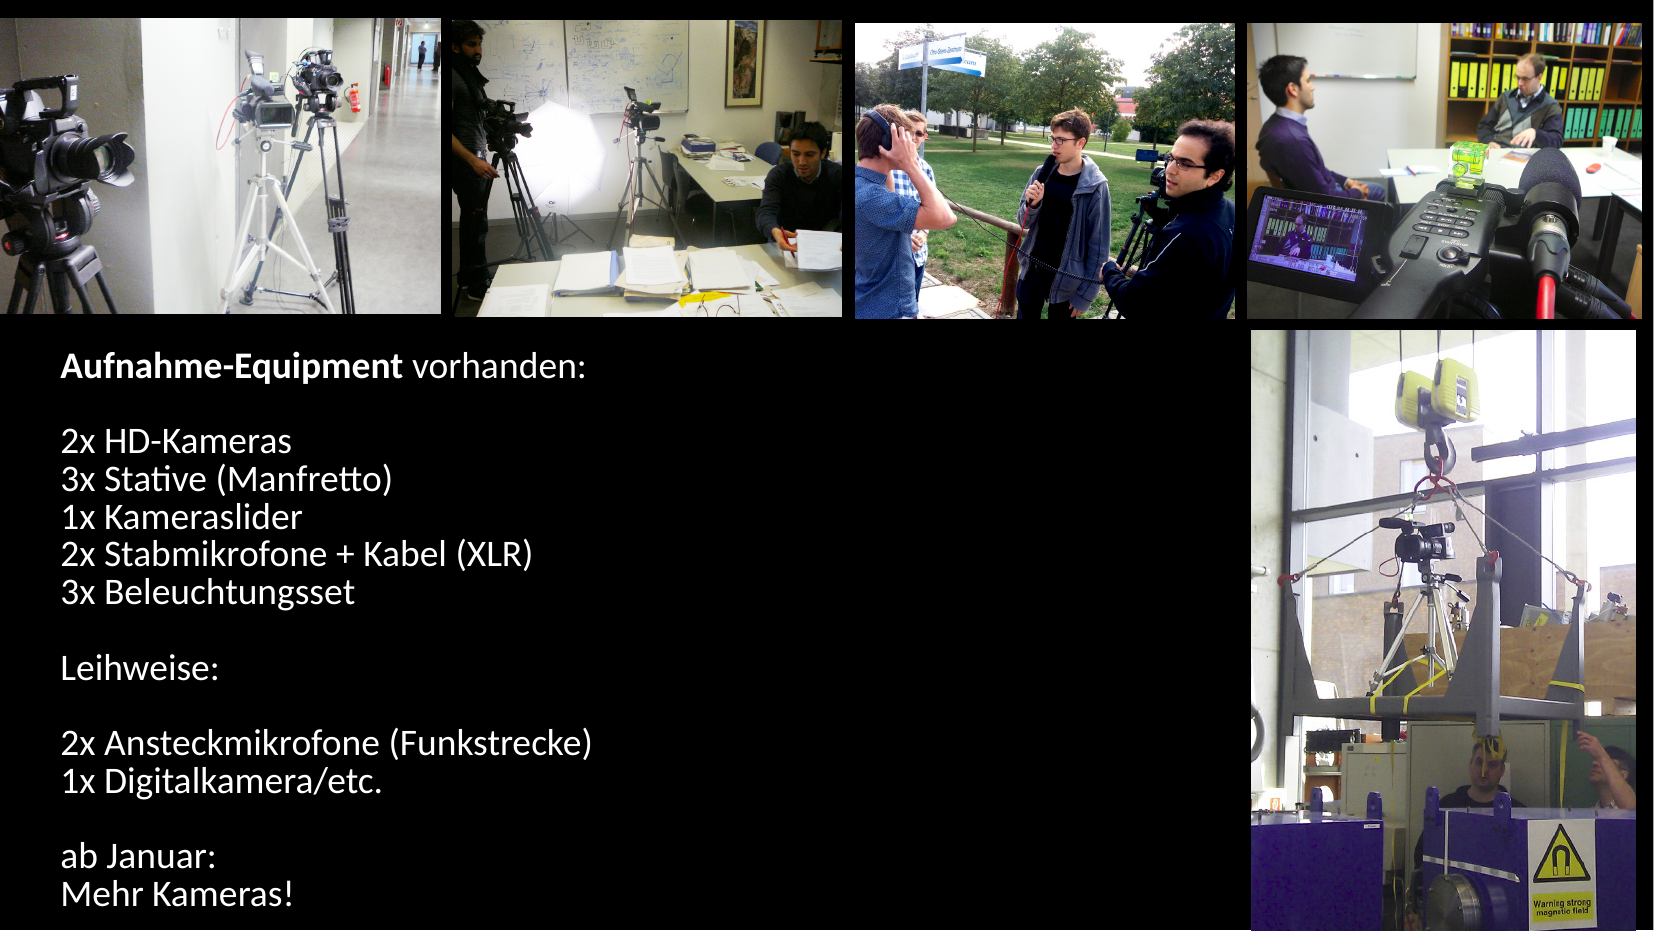

Aufnahme-Equipment vorhanden:
2x HD-Kameras
3x Stative (Manfretto)
1x Kameraslider
2x Stabmikrofone + Kabel (XLR)
3x Beleuchtungsset
Leihweise:
2x Ansteckmikrofone (Funkstrecke)
1x Digitalkamera/etc.
ab Januar:
Mehr Kameras!